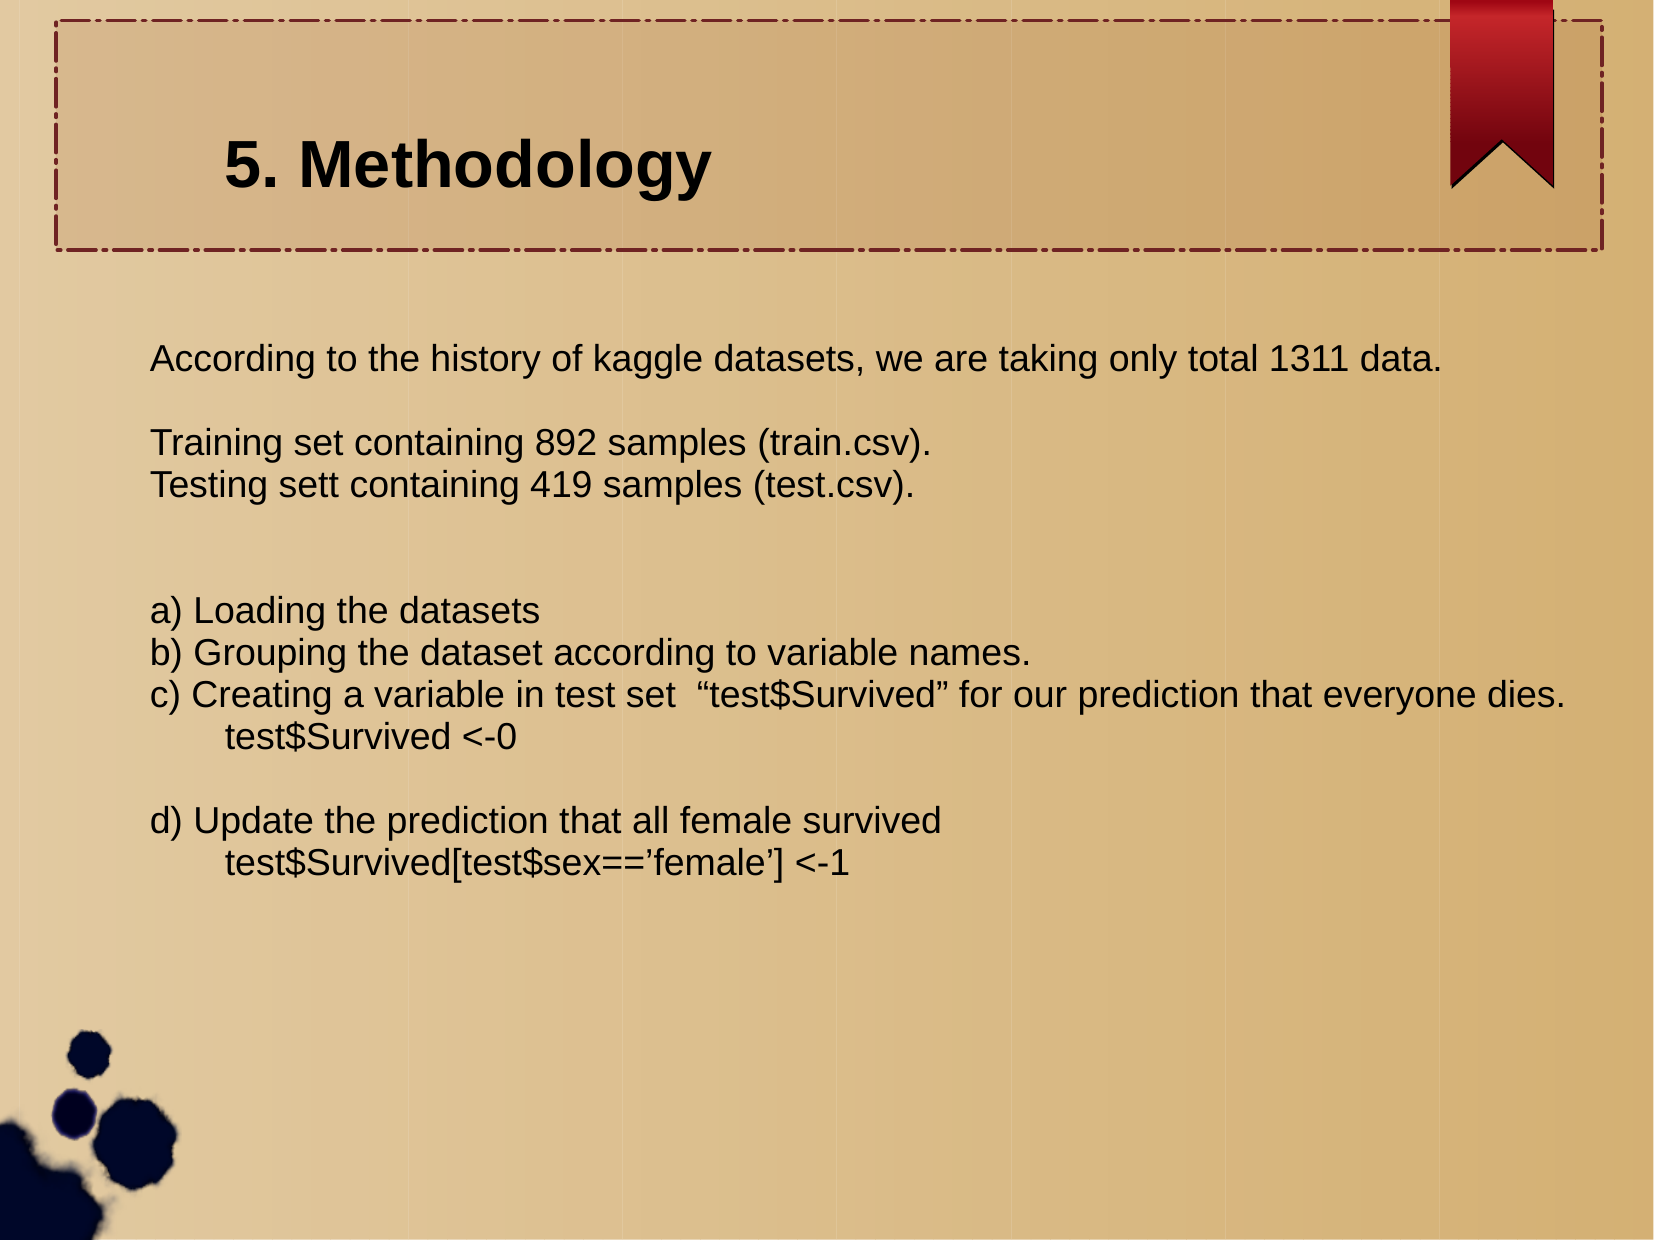

5. Methodology
According to the history of kaggle datasets, we are taking only total 1311 data.
Training set containing 892 samples (train.csv).
Testing sett containing 419 samples (test.csv).
a) Loading the datasets
b) Grouping the dataset according to variable names.
c) Creating a variable in test set “test$Survived” for our prediction that everyone dies.
	test$Survived <-0
d) Update the prediction that all female survived
	test$Survived[test$sex==’female’] <-1